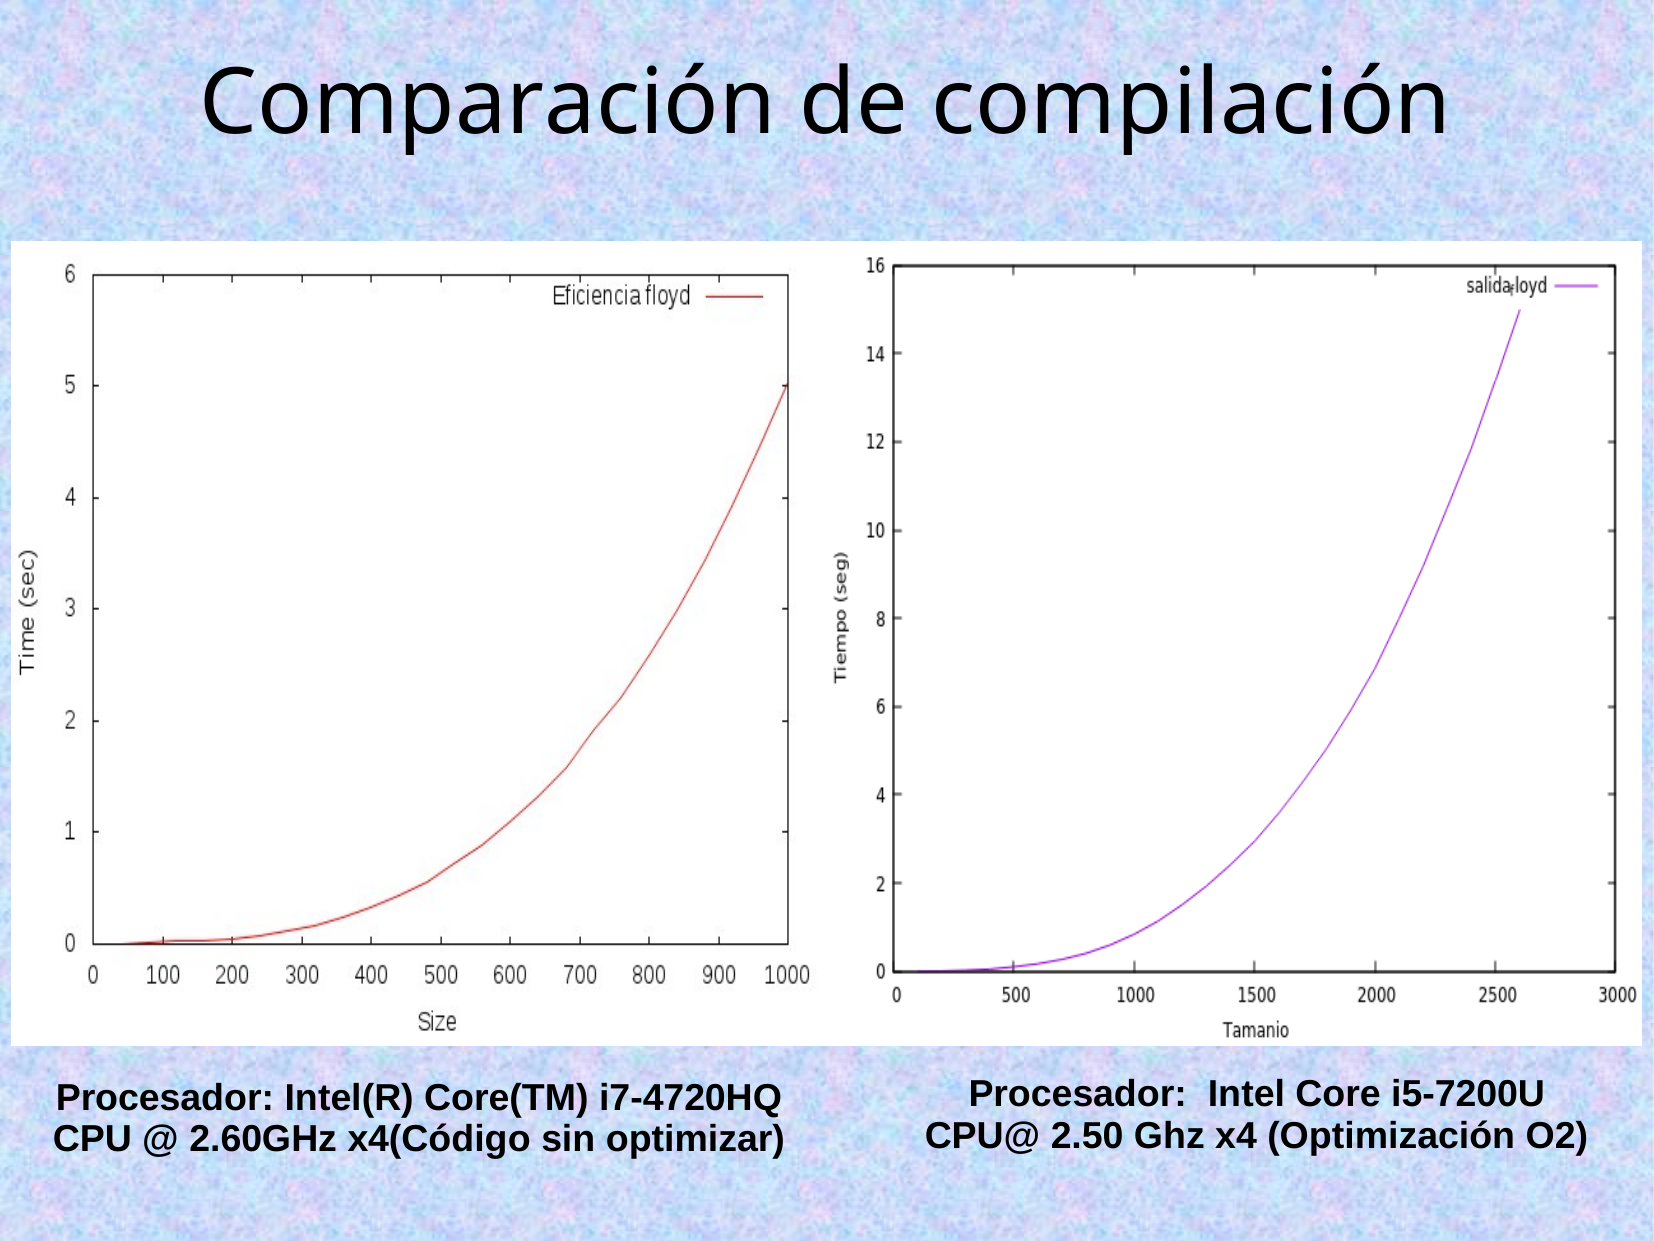

# Comparación de compilación
Procesador: Intel Core i5-7200U CPU@ 2.50 Ghz x4 (Optimización O2)
Procesador: Intel(R) Core(TM) i7-4720HQ CPU @ 2.60GHz x4(Código sin optimizar)